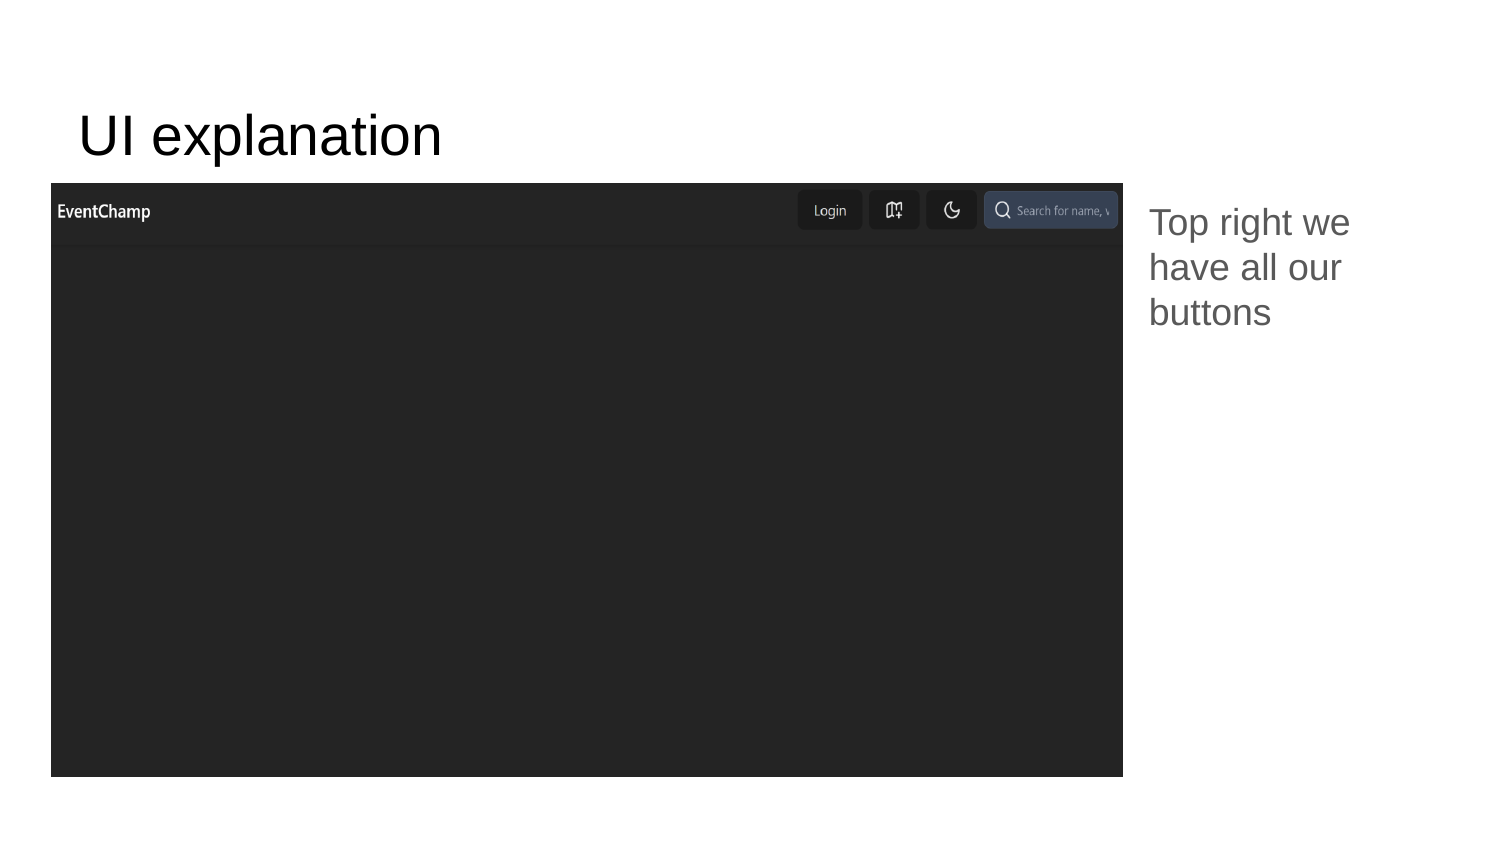

# UI explanation
Top right we have all our buttons